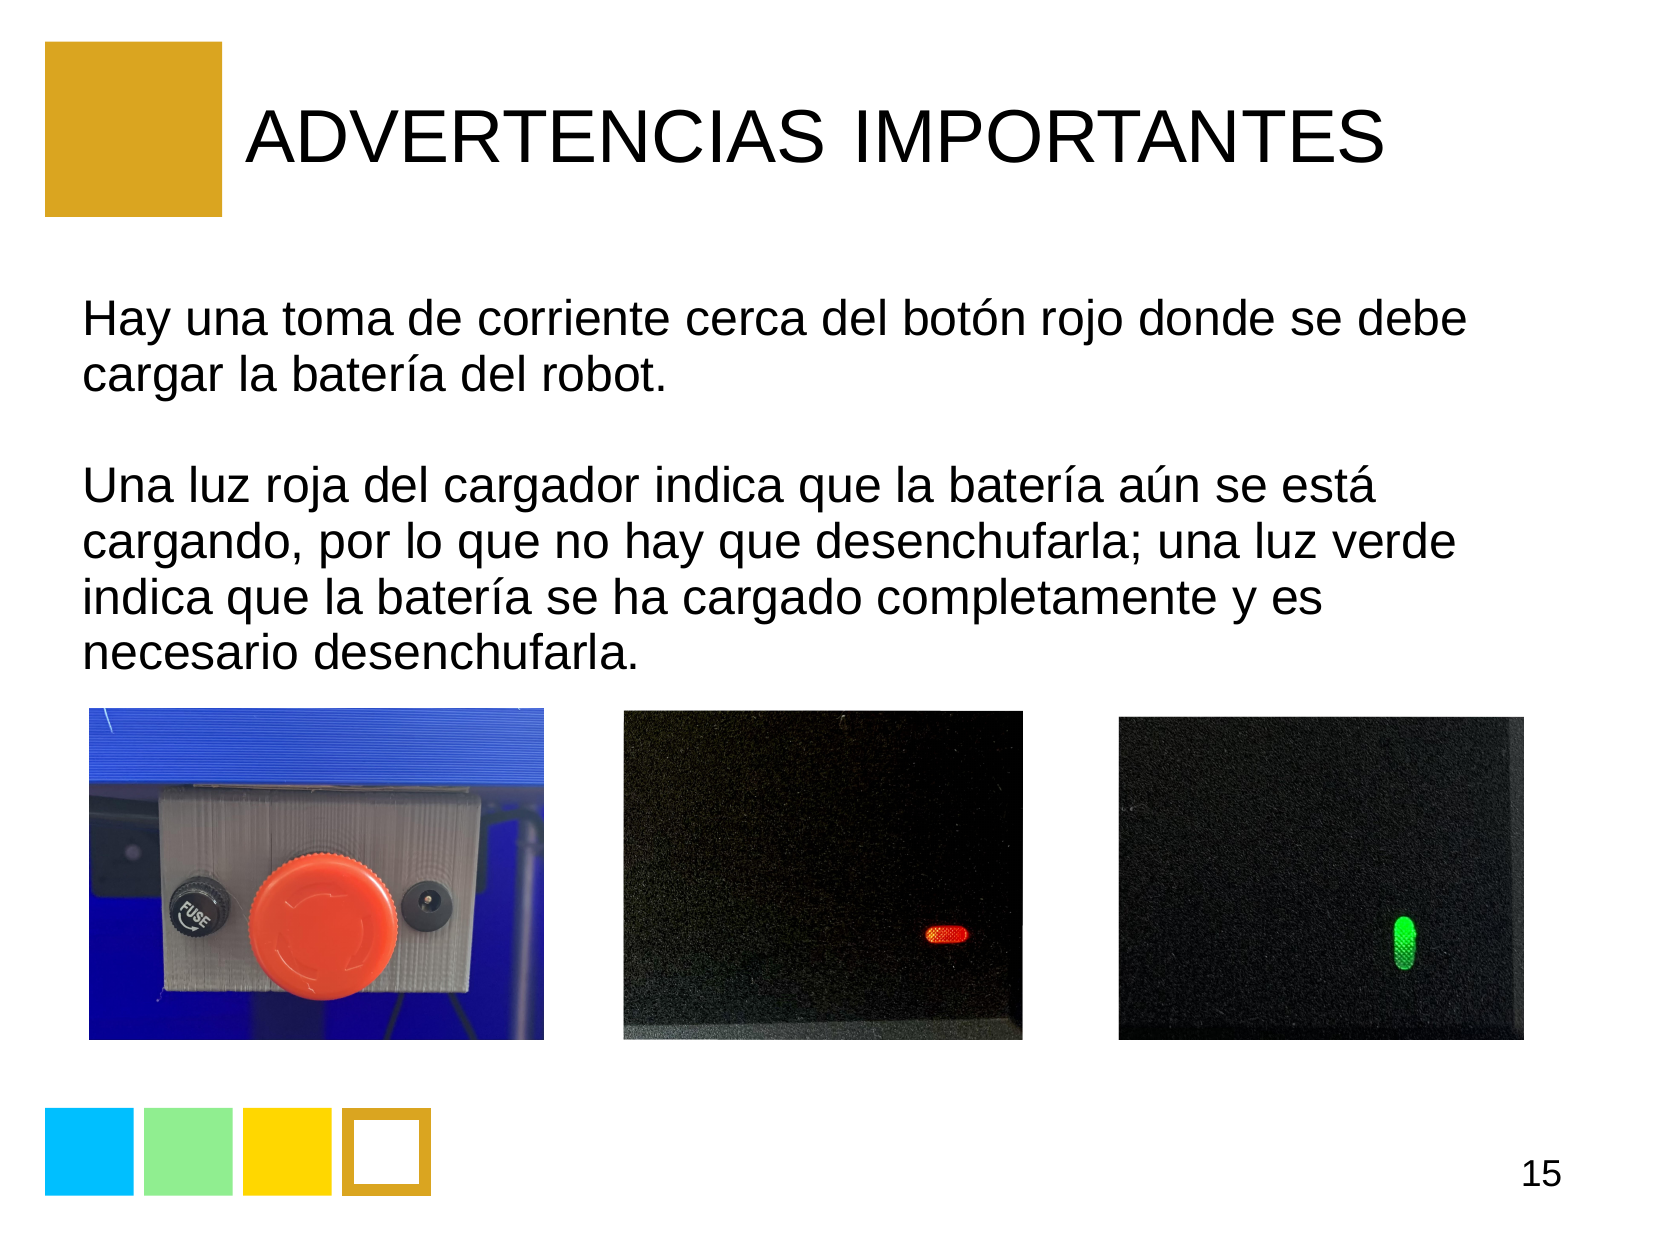

# ADVERTENCIAS IMPORTANTES
Hay una toma de corriente cerca del botón rojo donde se debe cargar la batería del robot.
Una luz roja del cargador indica que la batería aún se está cargando, por lo que no hay que desenchufarla; una luz verde indica que la batería se ha cargado completamente y es necesario desenchufarla.